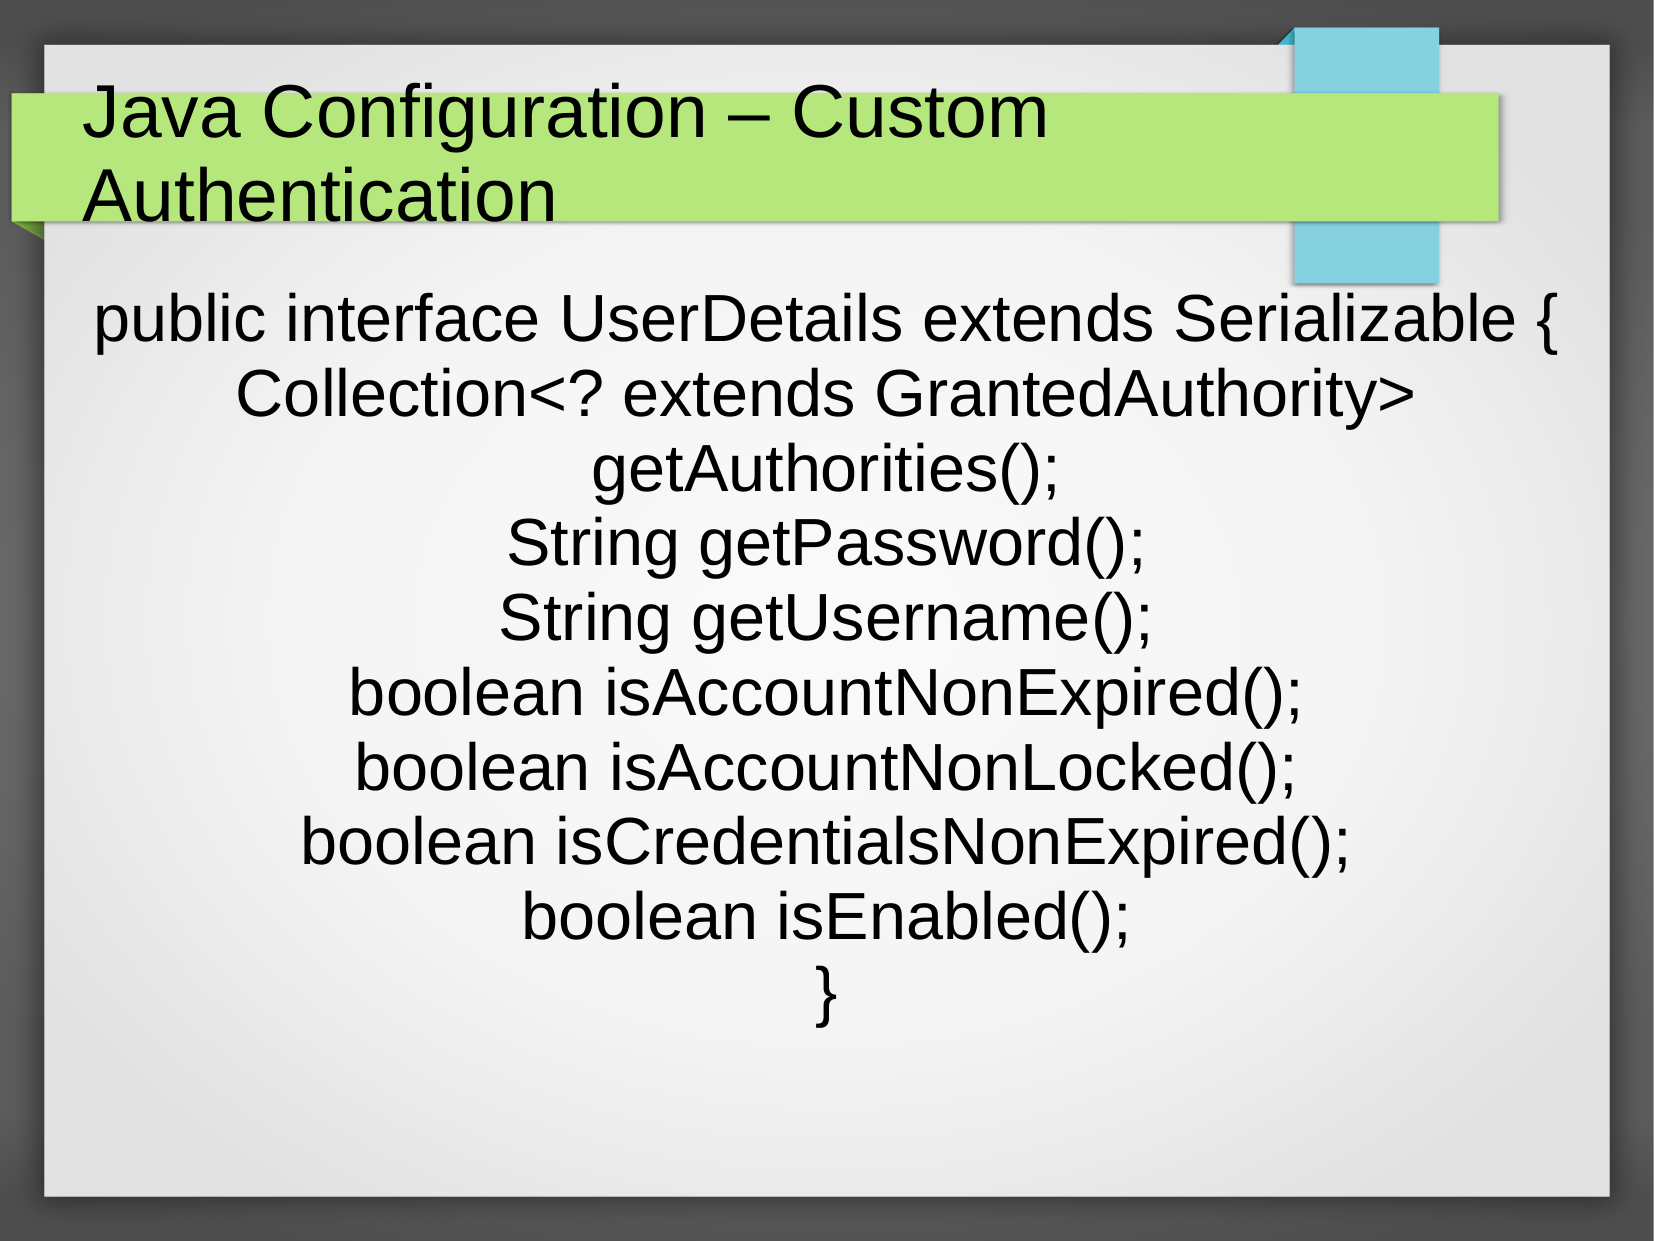

# Java Configuration – Custom Authentication
public interface UserDetails extends Serializable {
Collection<? extends GrantedAuthority> getAuthorities();
String getPassword();
String getUsername();
boolean isAccountNonExpired();
boolean isAccountNonLocked();
boolean isCredentialsNonExpired();
boolean isEnabled();
}